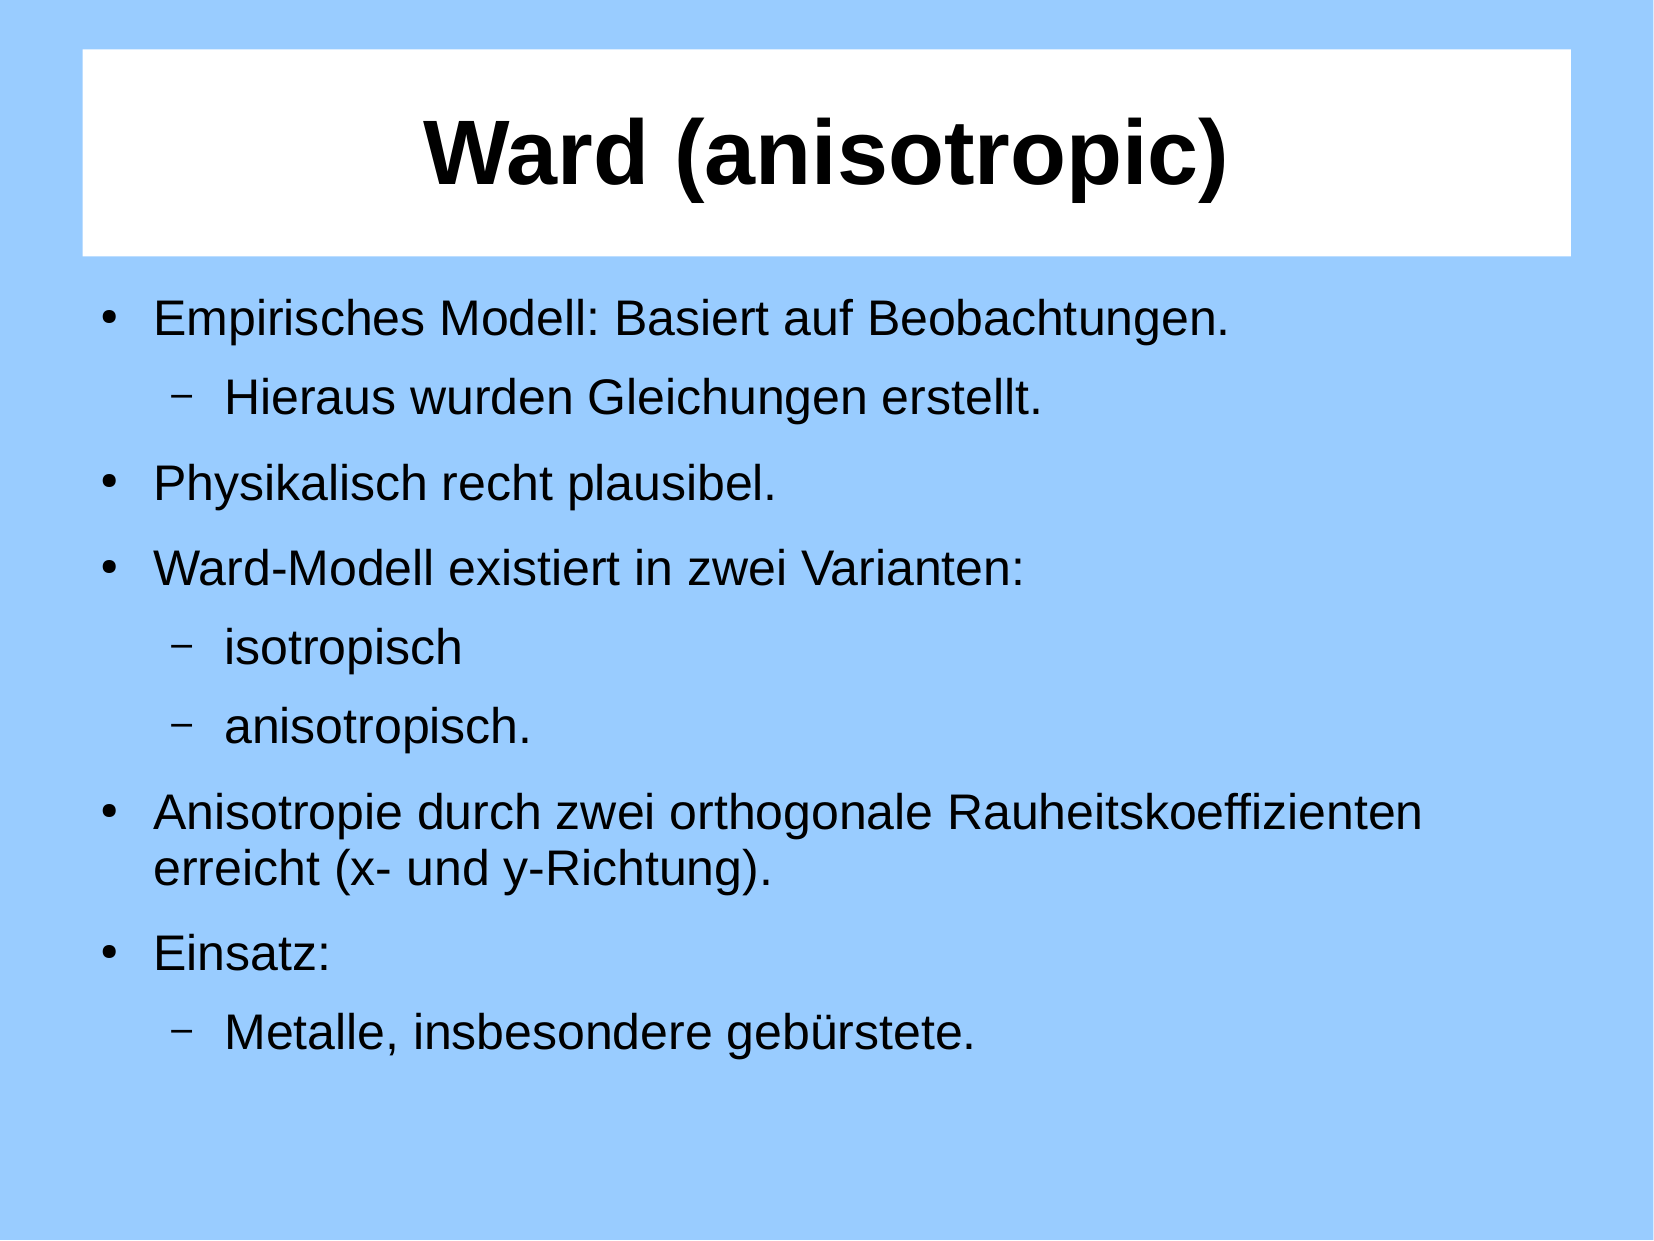

# Ward (anisotropic)
Empirisches Modell: Basiert auf Beobachtungen.
Hieraus wurden Gleichungen erstellt.
Physikalisch recht plausibel.
Ward-Modell existiert in zwei Varianten:
isotropisch
anisotropisch.
Anisotropie durch zwei orthogonale Rauheitskoeffizienten erreicht (x- und y-Richtung).
Einsatz:
Metalle, insbesondere gebürstete.